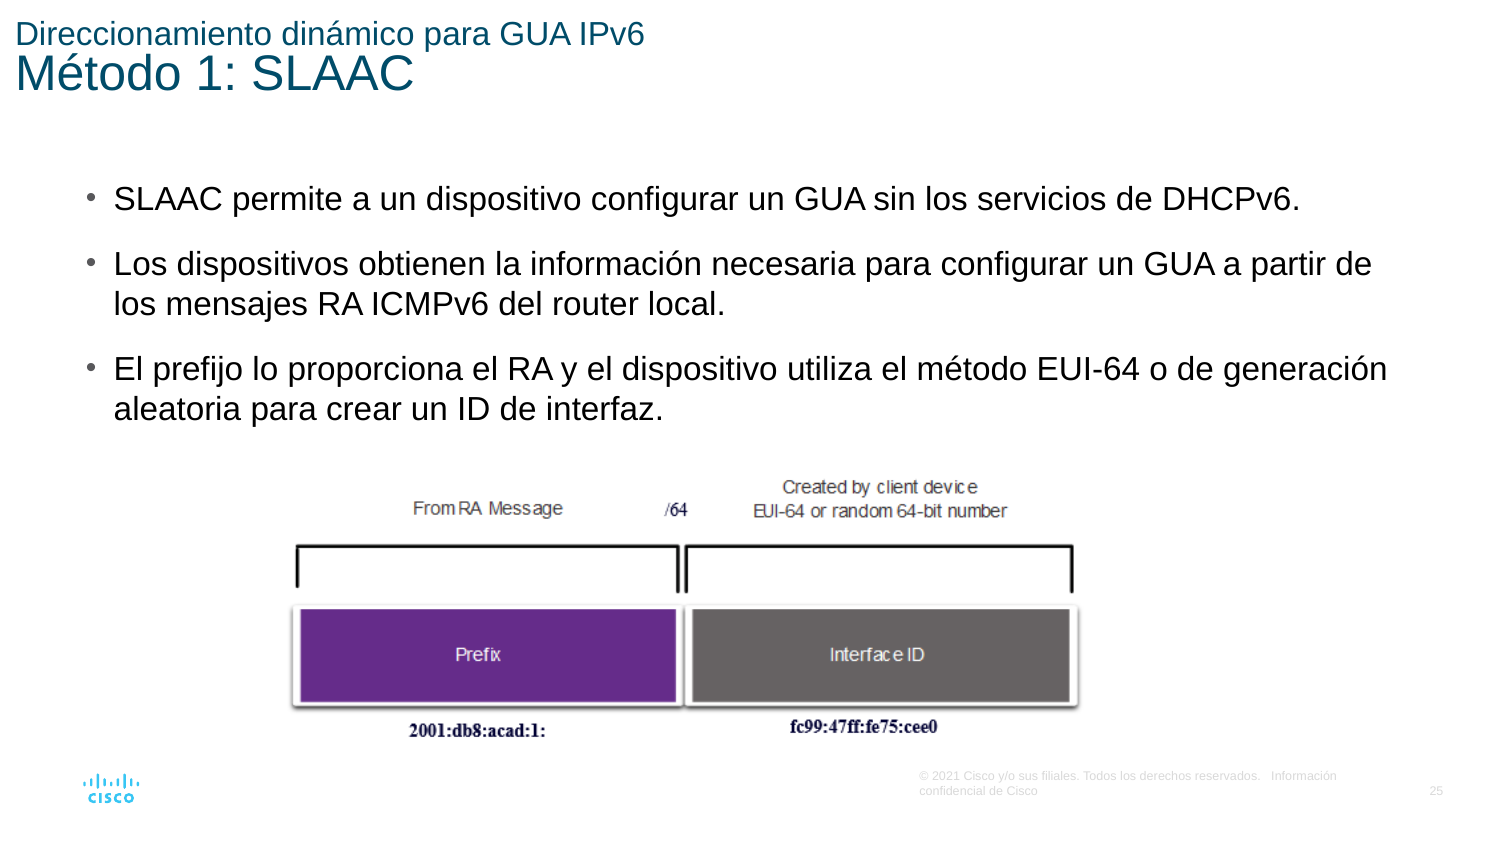

# Direccionamiento dinámico para GUA IPv6 Método 1: SLAAC
SLAAC permite a un dispositivo configurar un GUA sin los servicios de DHCPv6.
Los dispositivos obtienen la información necesaria para configurar un GUA a partir de los mensajes RA ICMPv6 del router local.
El prefijo lo proporciona el RA y el dispositivo utiliza el método EUI-64 o de generación aleatoria para crear un ID de interfaz.